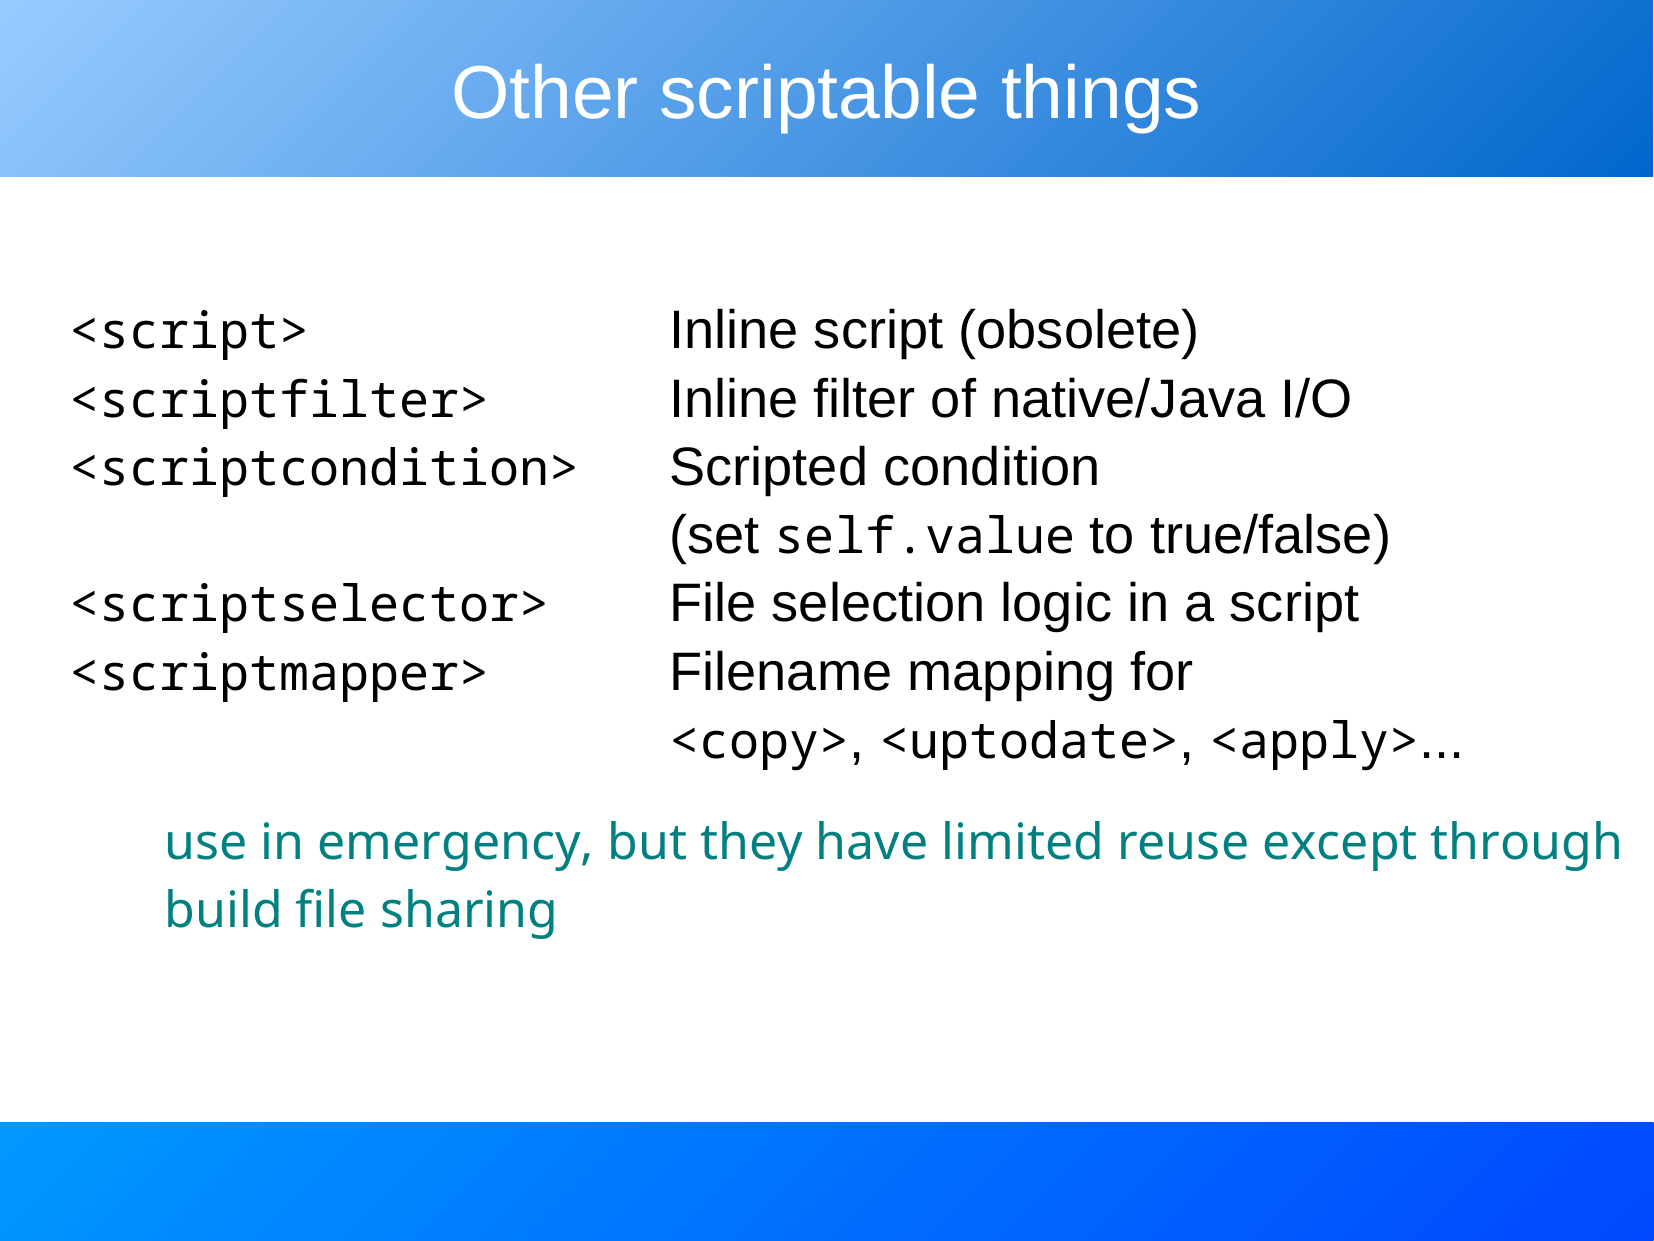

# Other scriptable things
<script>			Inline script (obsolete)
<scriptfilter>		Inline filter of native/Java I/O
<scriptcondition>	Scripted condition
				(set self.value to true/false)
<scriptselector>	File selection logic in a script
<scriptmapper>		Filename mapping for
				<copy>, <uptodate>, <apply>...
use in emergency, but they have limited reuse except through
build file sharing